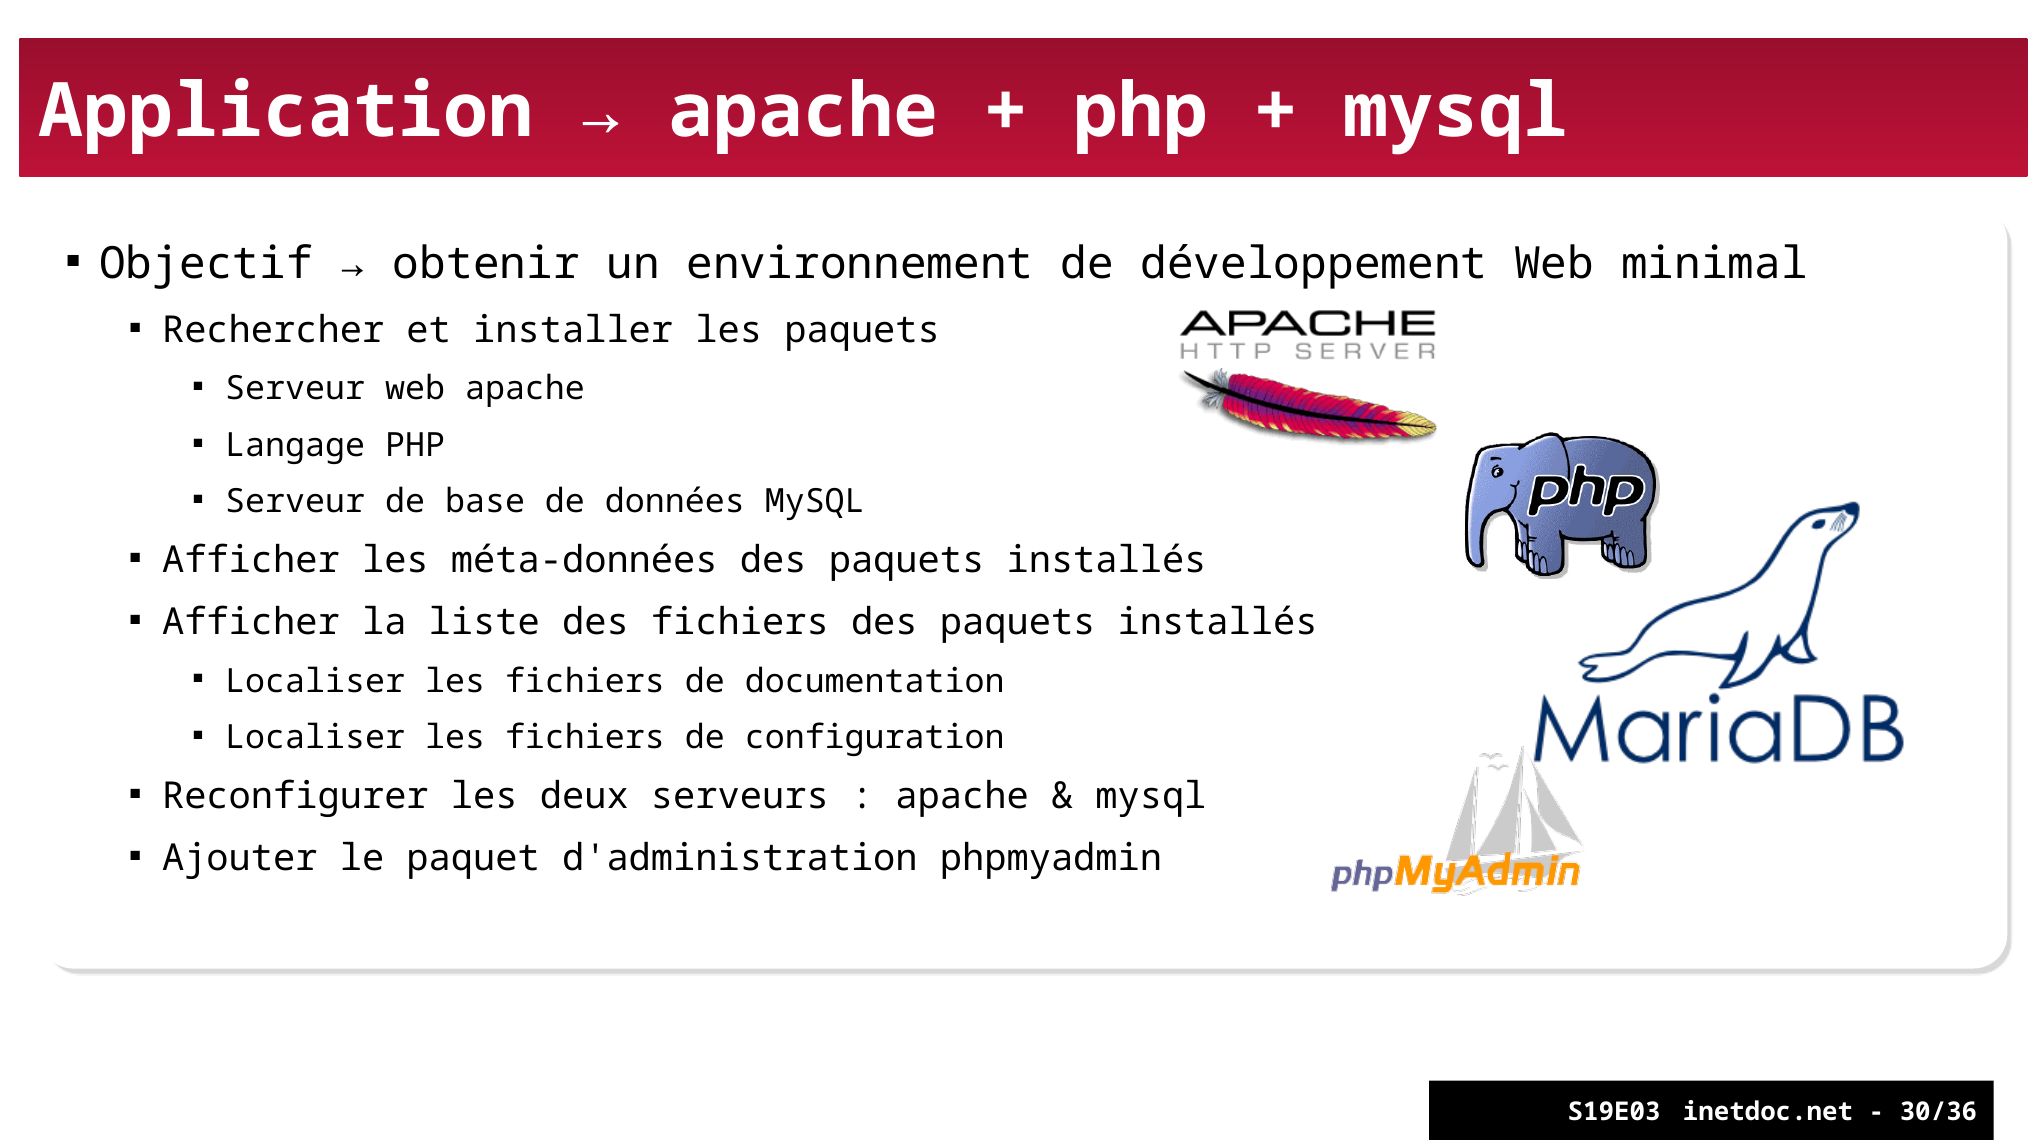

Application → apache + php + mysql
Objectif → obtenir un environnement de développement Web minimal
Rechercher et installer les paquets
Serveur web apache
Langage PHP
Serveur de base de données MySQL
Afficher les méta-données des paquets installés
Afficher la liste des fichiers des paquets installés
Localiser les fichiers de documentation
Localiser les fichiers de configuration
Reconfigurer les deux serveurs : apache & mysql
Ajouter le paquet d'administration phpmyadmin
S19E03	inetdoc.net - /36